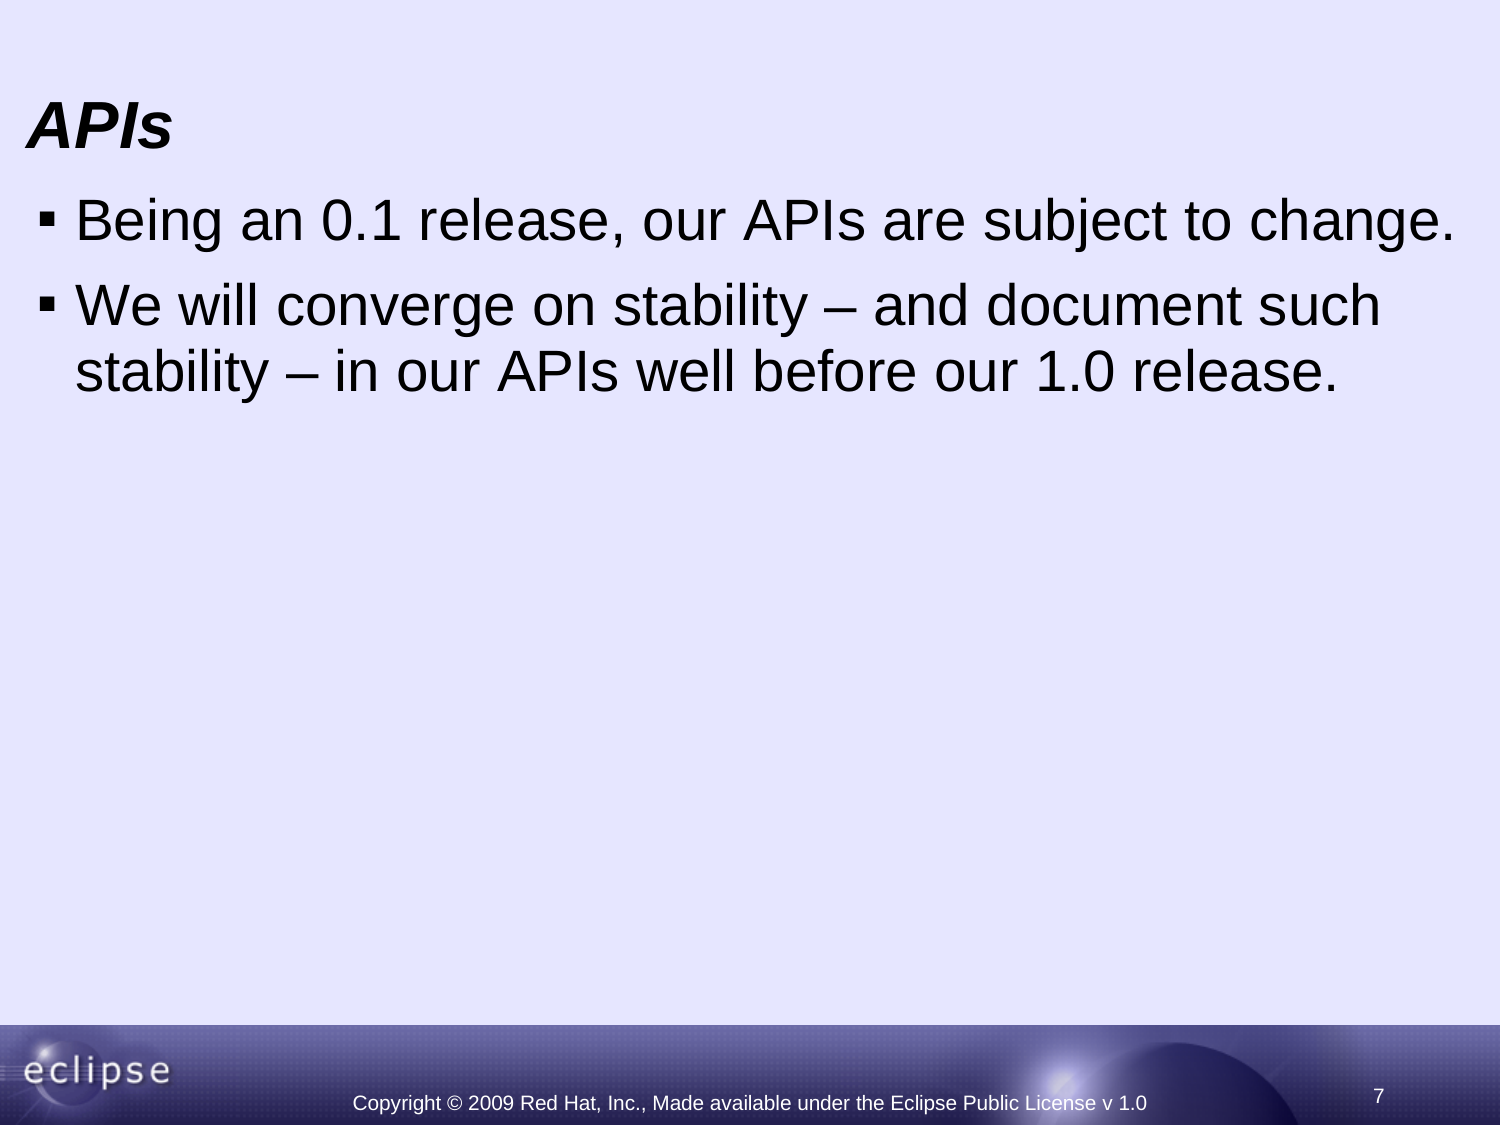

# APIs
Being an 0.1 release, our APIs are subject to change.
We will converge on stability – and document such stability – in our APIs well before our 1.0 release.